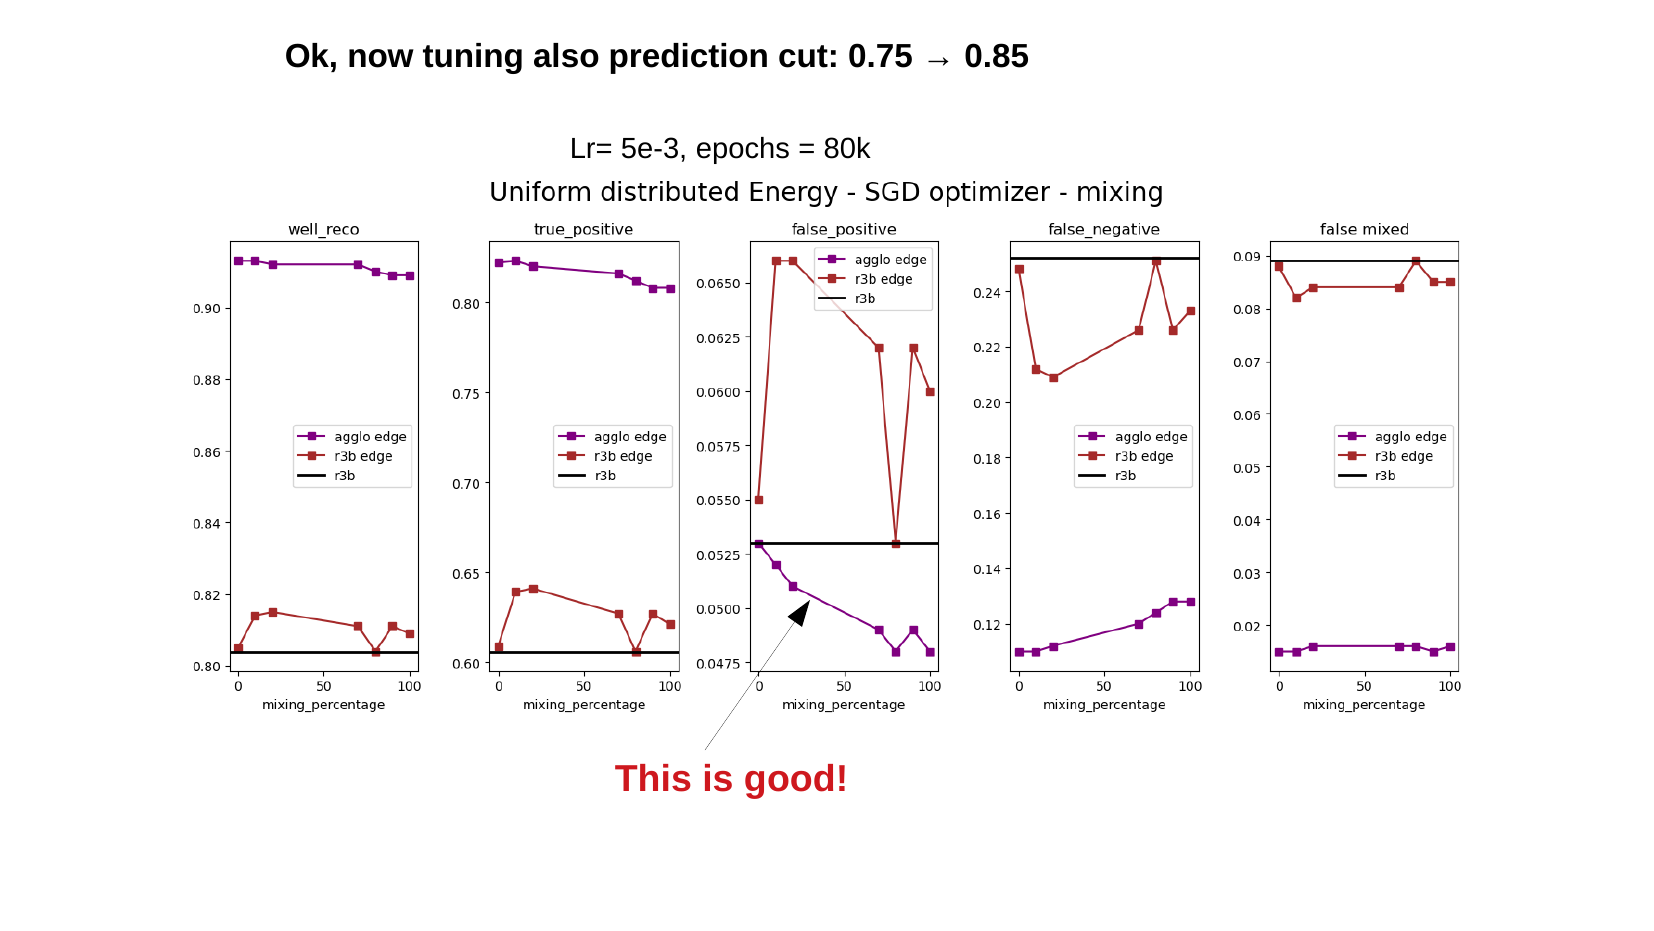

Ok, now tuning also prediction cut: 0.75 → 0.85
Lr= 5e-3, epochs = 80k
This is good!